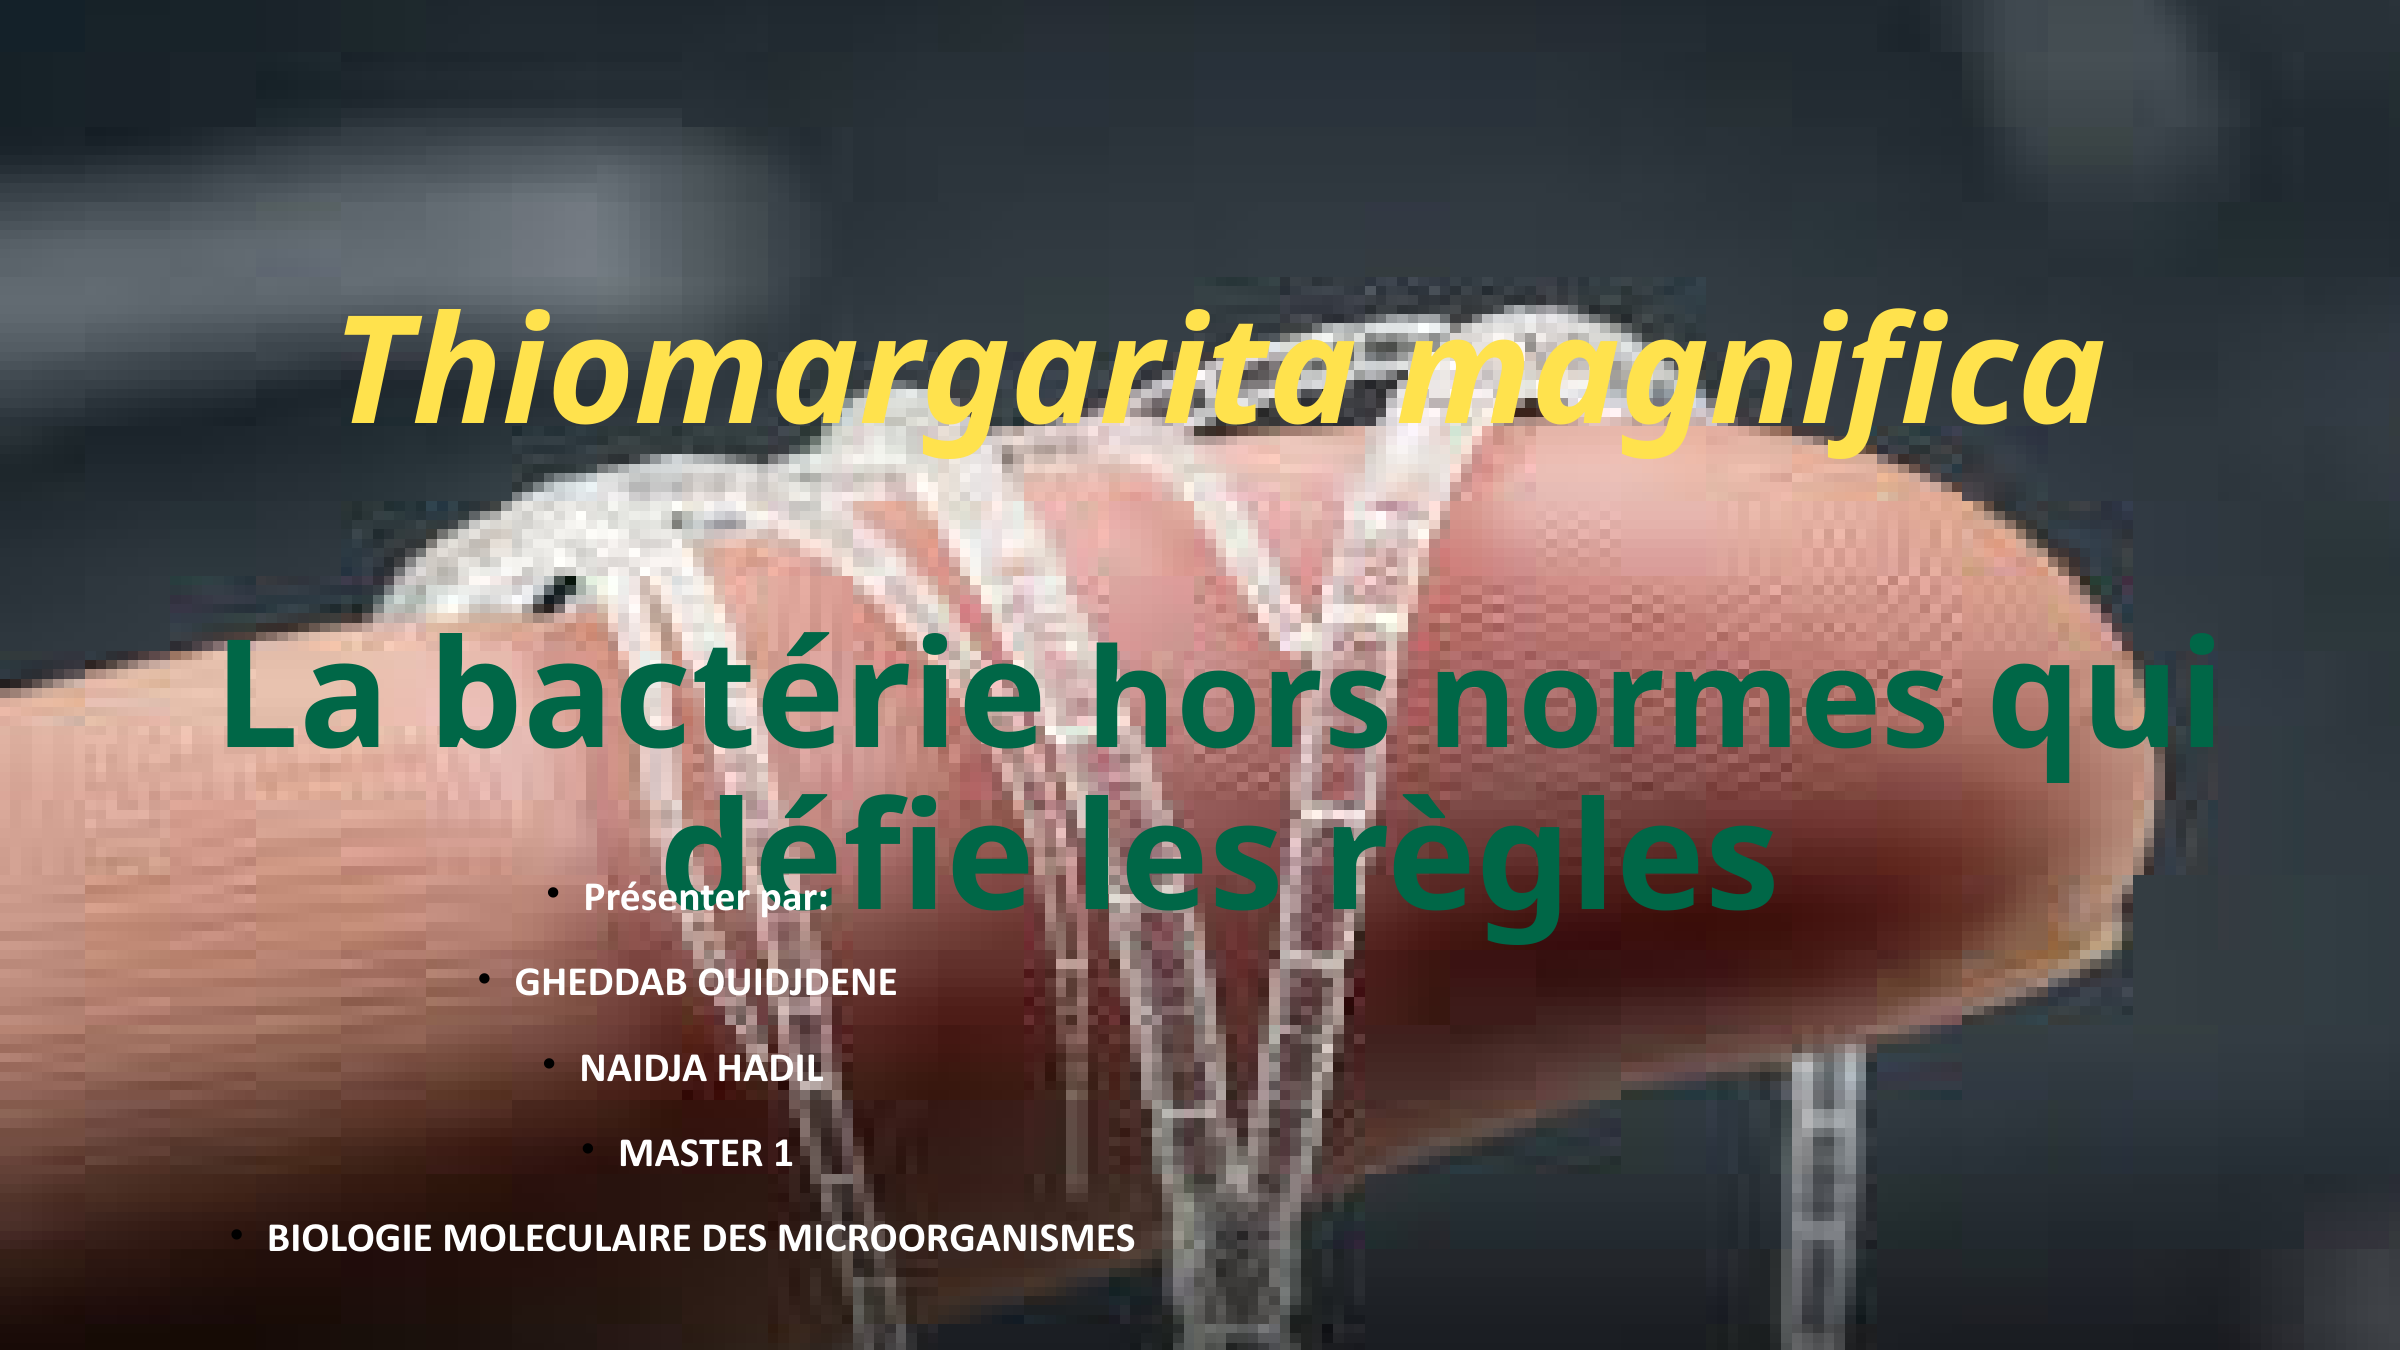

# Thiomargarita magnifica La bactérie hors normes qui défie les règles
Présenter par:
GHEDDAB OUIDJDENE
NAIDJA HADIL
MASTER 1
BIOLOGIE MOLECULAIRE DES MICROORGANISMES